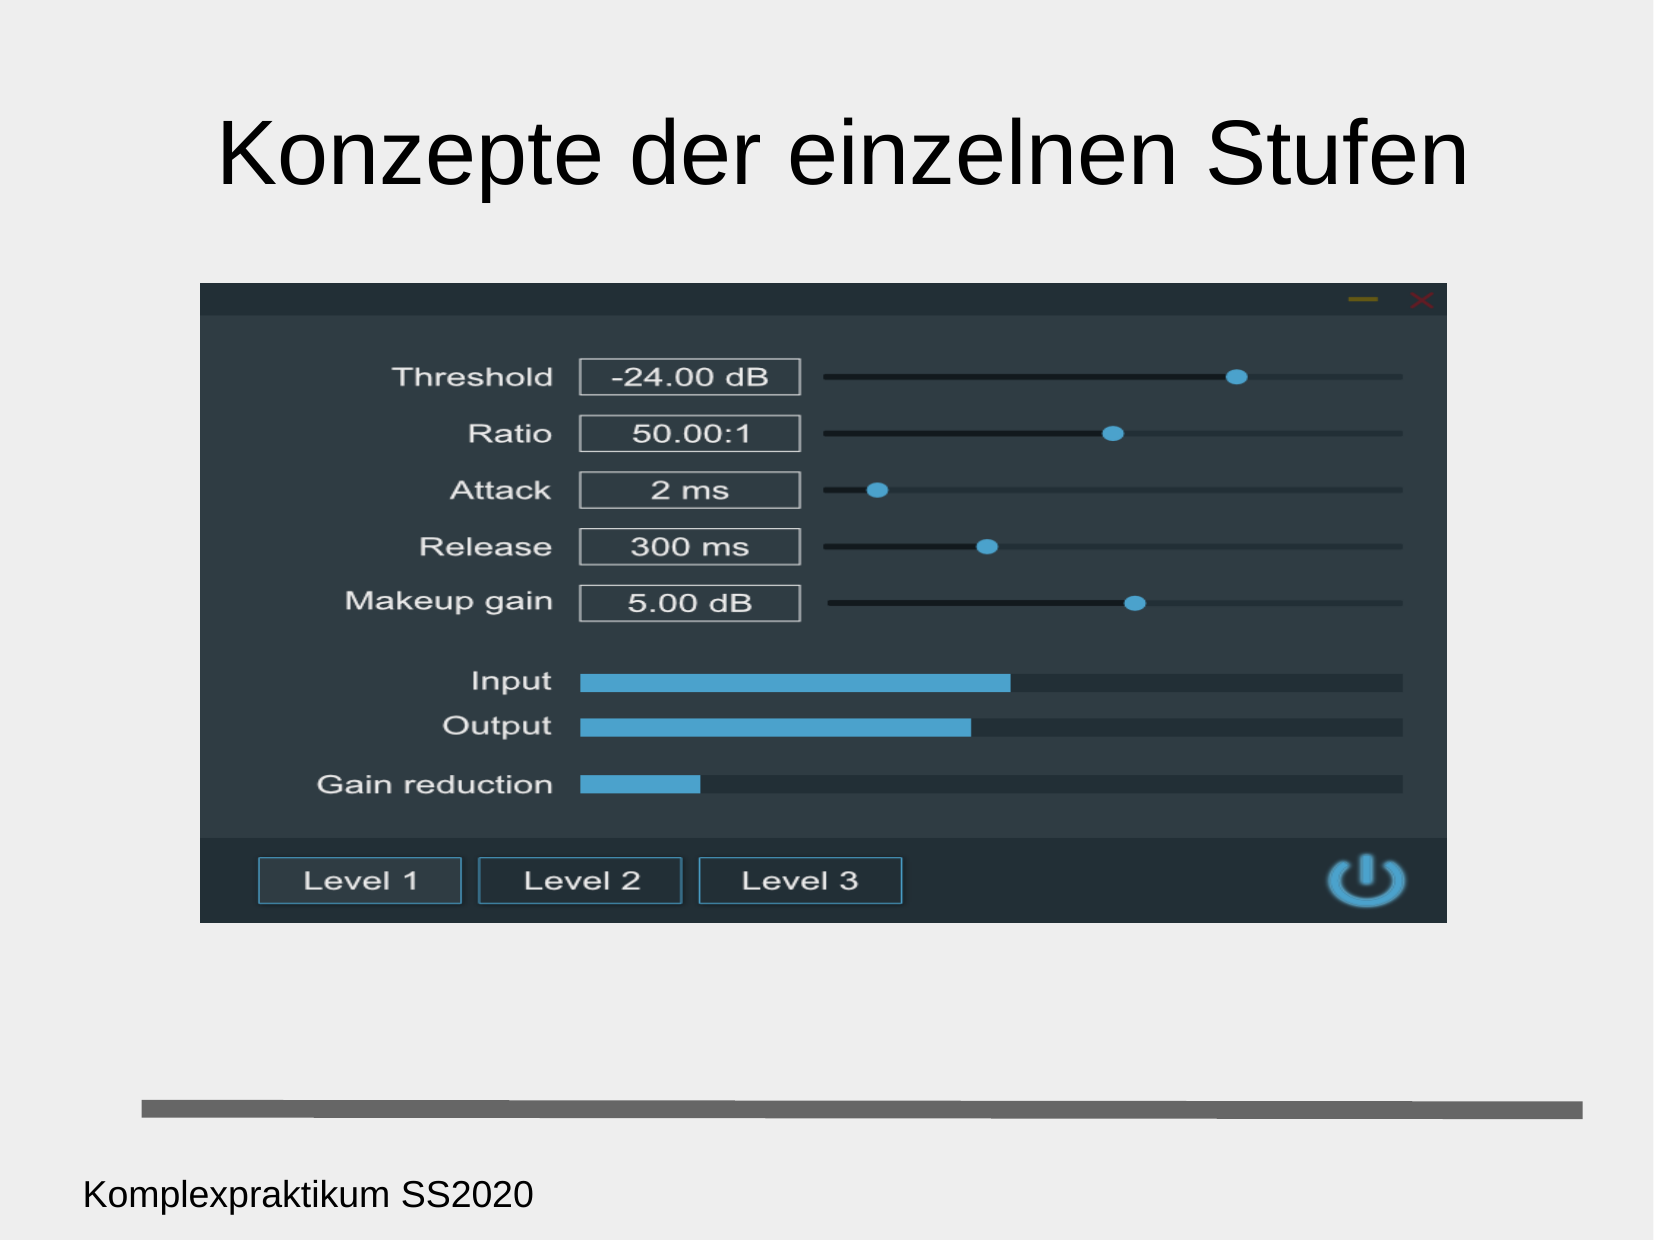

# Konzepte der einzelnen Stufen
Komplexpraktikum SS2020